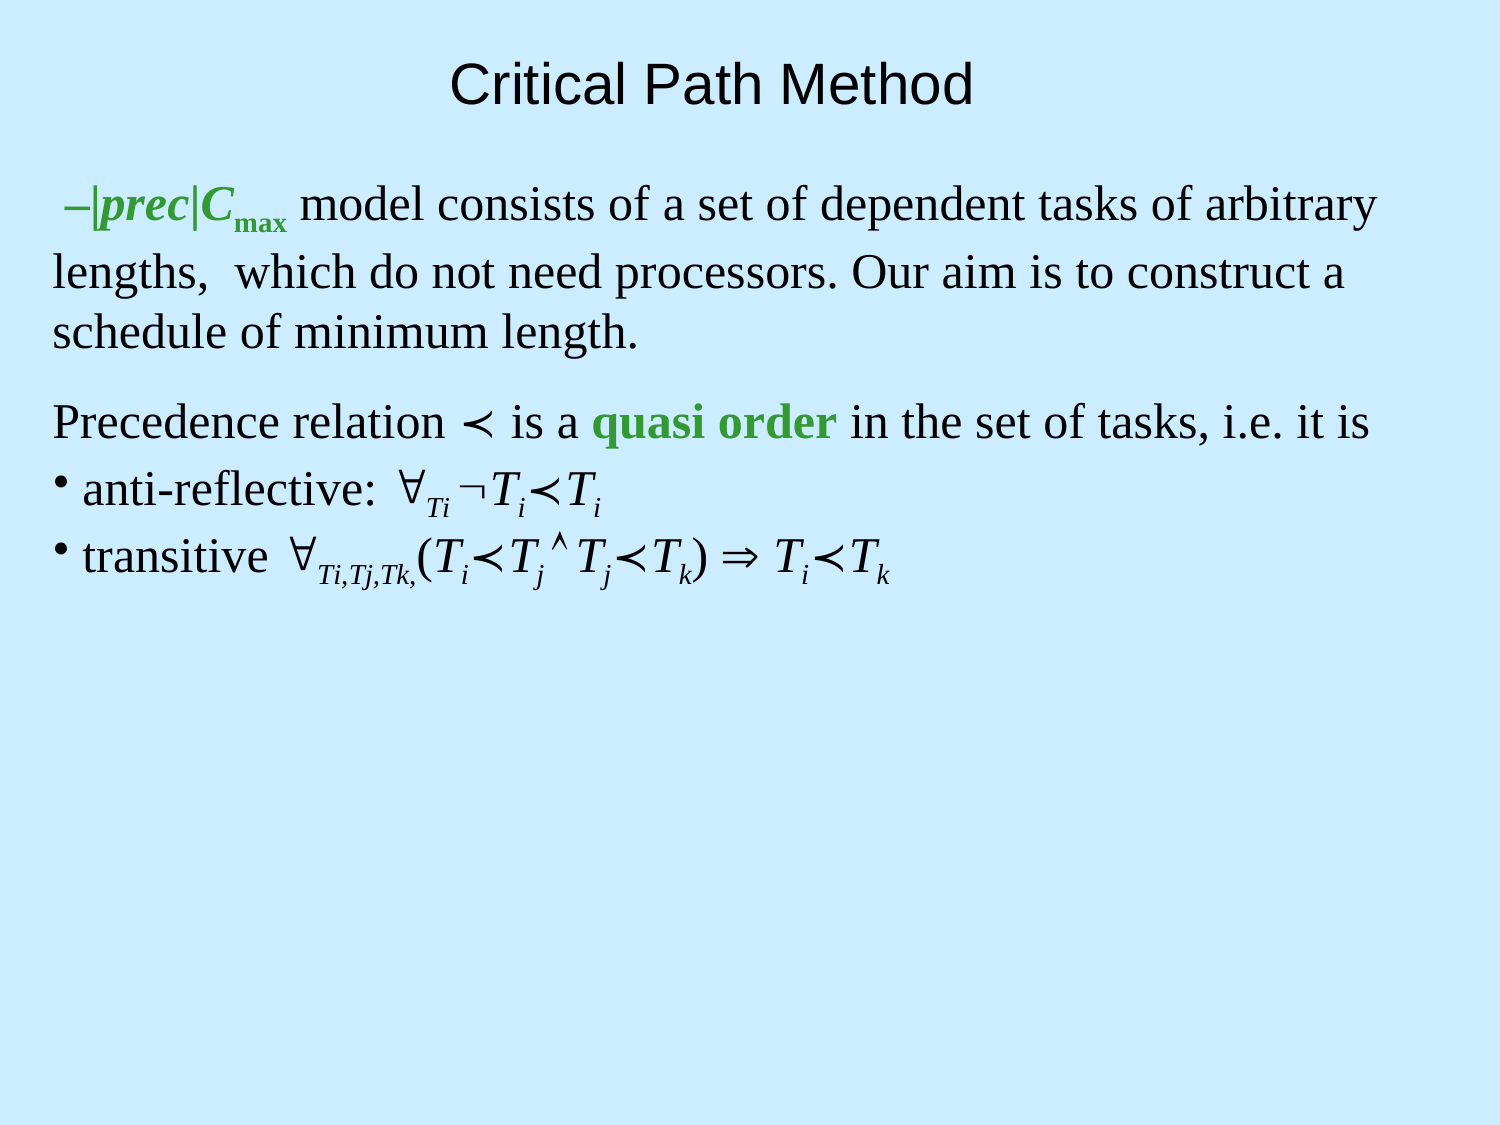

# Critical Path Method
 –|prec|Cmax model consists of a set of dependent tasks of arbitrary lengths, which do not need processors. Our aim is to construct a schedule of minimum length.
Precedence relation  is a quasi order in the set of tasks, i.e. it is
 anti-reflective: Ti TiTi
 transitive Ti,Tj,Tk,(TiTj  TjTk)  TiTk